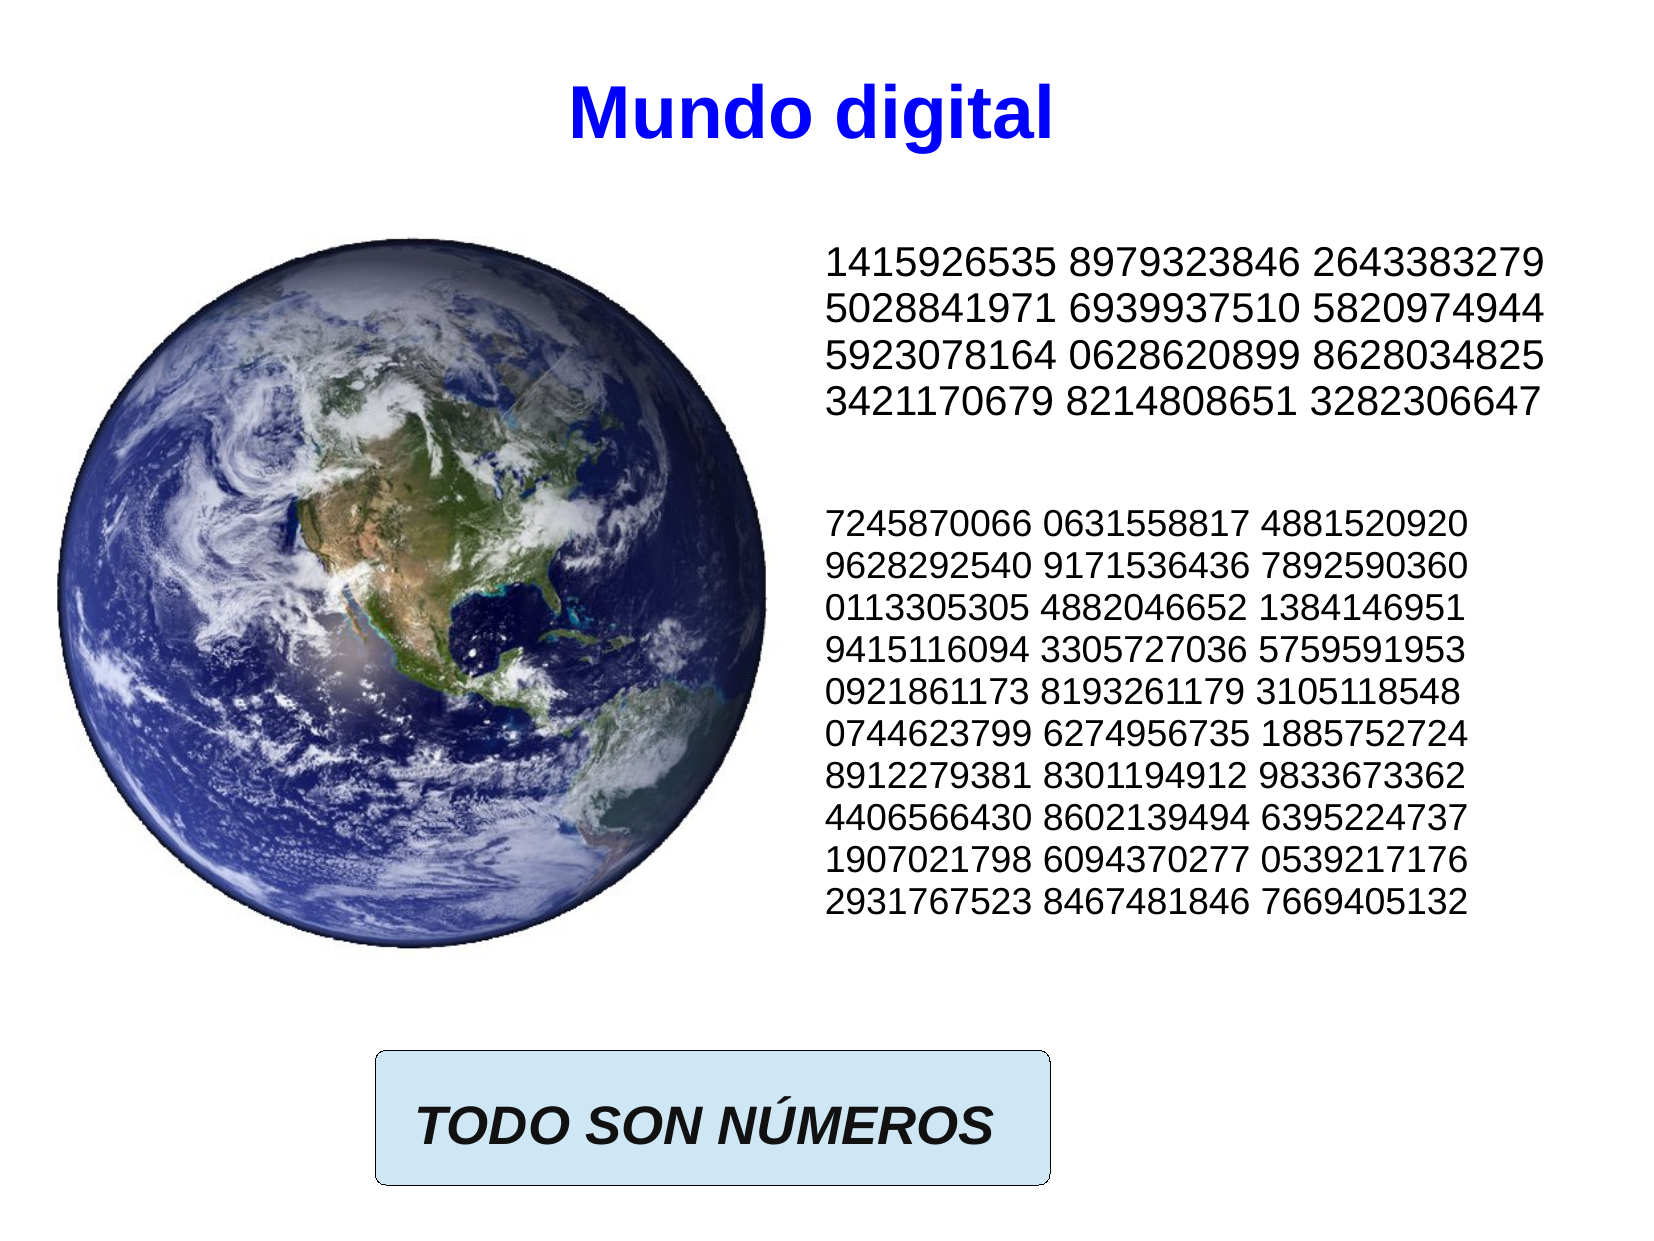

Mundo digital
1415926535 8979323846 2643383279 5028841971 6939937510 5820974944 5923078164 0628620899 8628034825 3421170679 8214808651 3282306647
7245870066 0631558817 4881520920 9628292540 9171536436 7892590360 0113305305 4882046652 1384146951 9415116094 3305727036 5759591953 0921861173 8193261179 3105118548 0744623799 6274956735 1885752724 8912279381 8301194912 9833673362 4406566430 8602139494 6395224737 1907021798 6094370277 0539217176 2931767523 8467481846 7669405132
TODO SON NÚMEROS